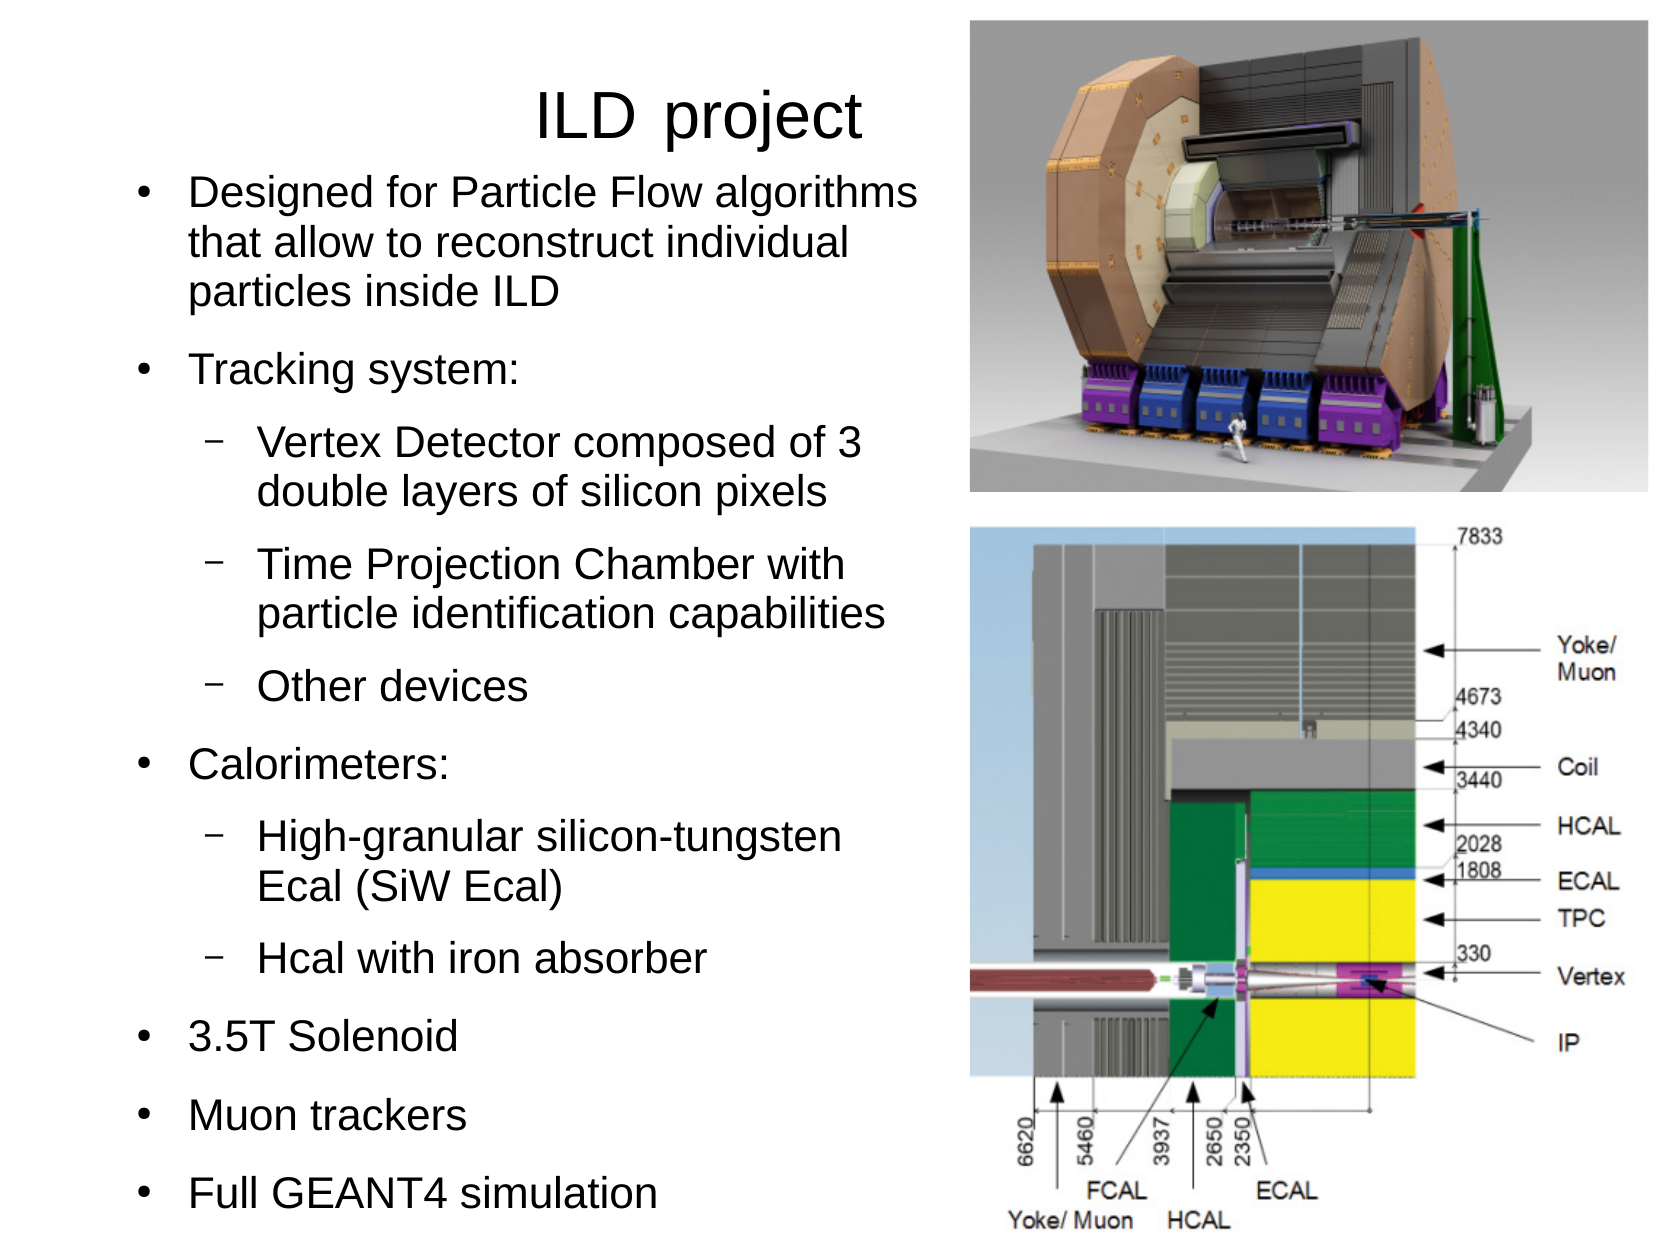

# ILD project
Designed for Particle Flow algorithms that allow to reconstruct individual particles inside ILD
Tracking system:
Vertex Detector composed of 3 double layers of silicon pixels
Time Projection Chamber with particle identification capabilities
Other devices
Calorimeters:
High-granular silicon-tungsten Ecal (SiW Ecal)
Hcal with iron absorber
3.5T Solenoid
Muon trackers
Full GEANT4 simulation
13